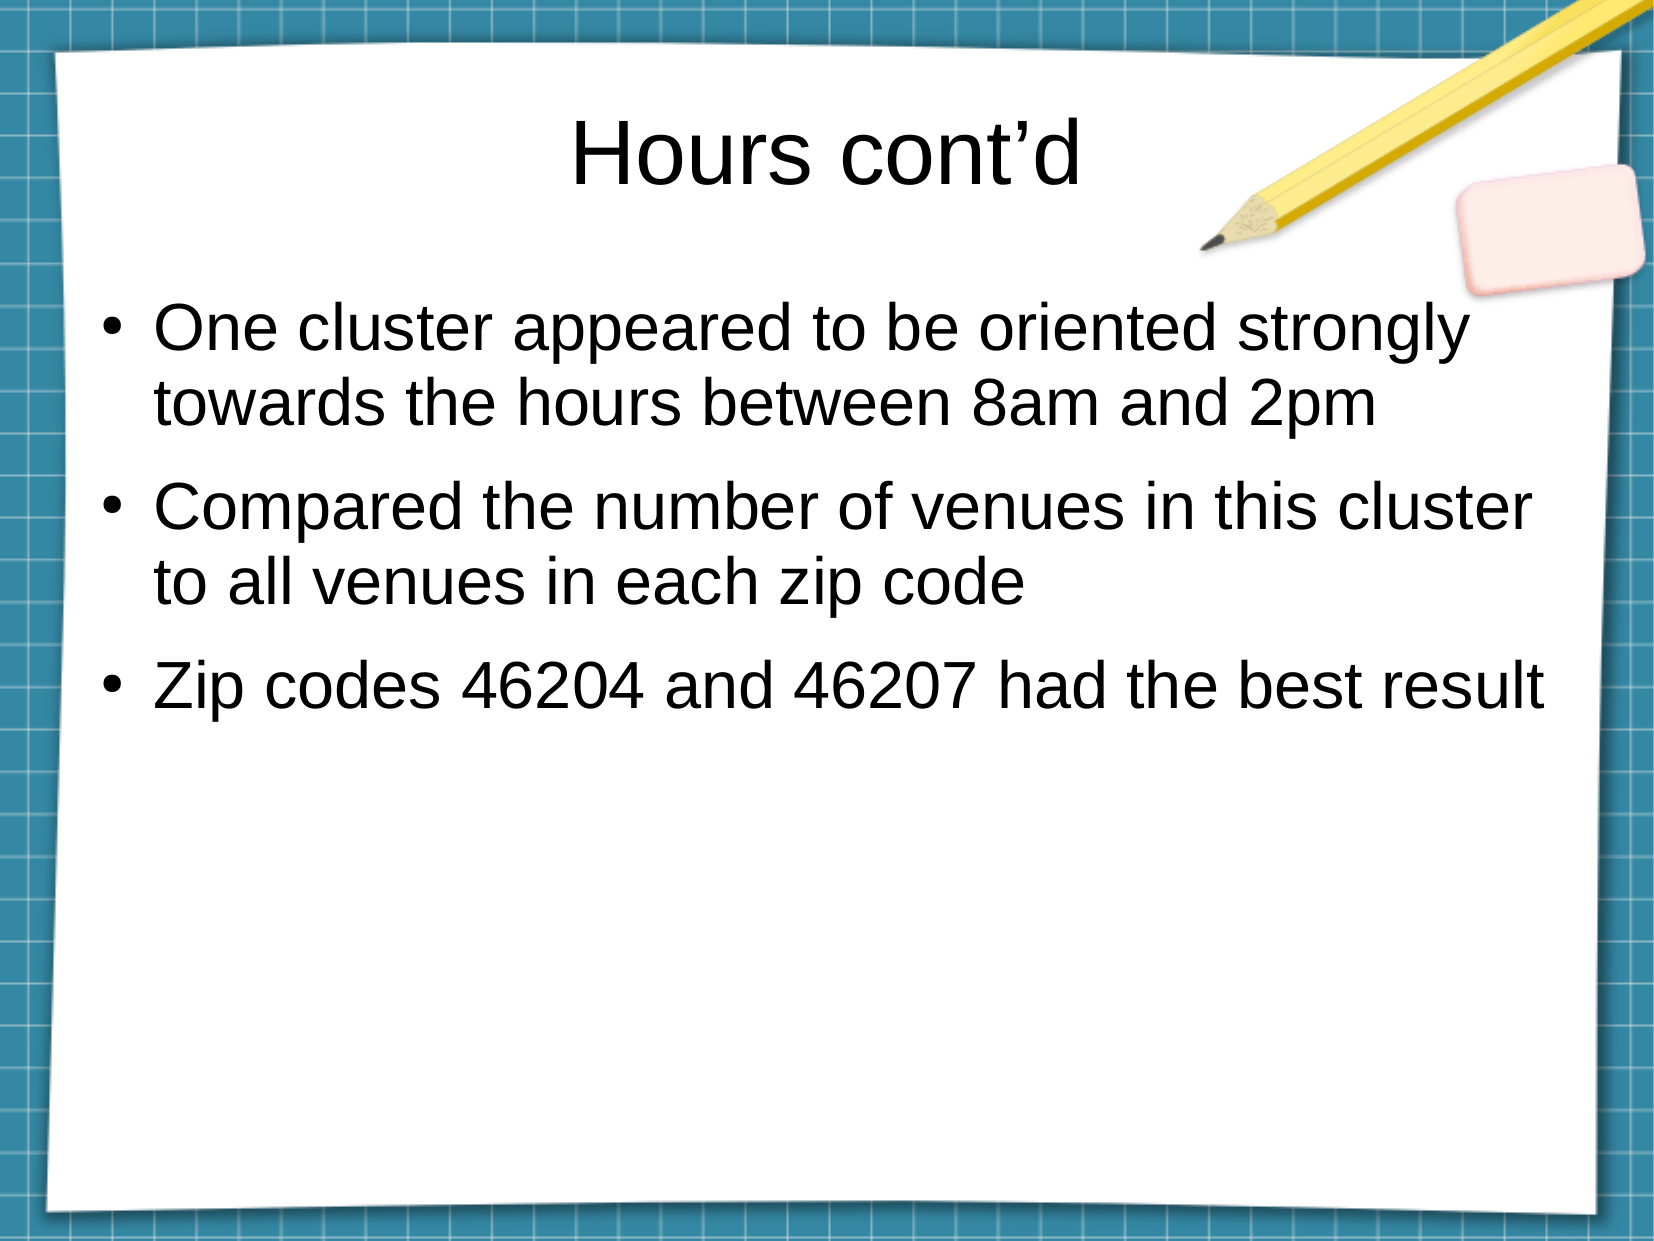

# Hours cont’d
One cluster appeared to be oriented strongly towards the hours between 8am and 2pm
Compared the number of venues in this cluster to all venues in each zip code
Zip codes 46204 and 46207 had the best result